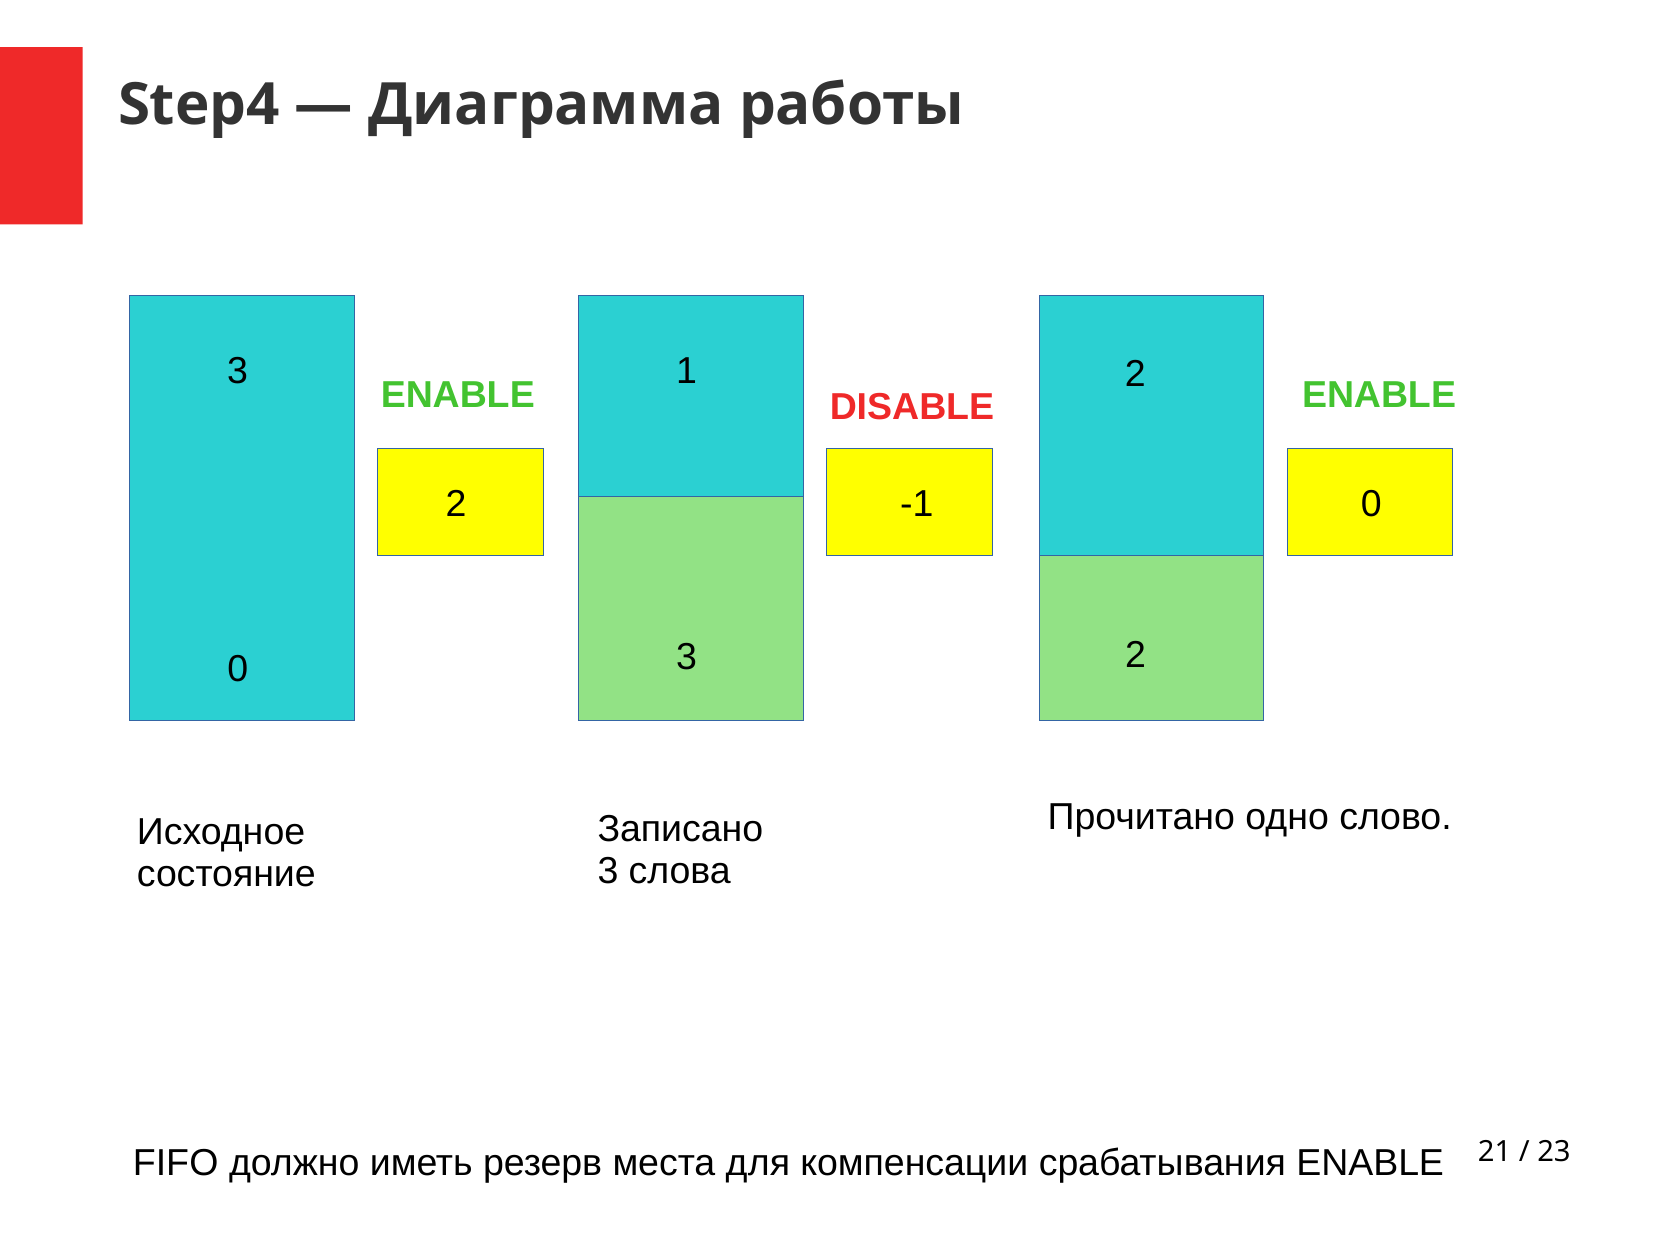

# Step4 — Диаграмма работы
3
1
2
ENABLE
ENABLE
DISABLE
2
-1
0
2
3
0
Прочитано одно слово.
Записано
3 слова
Исходное
состояние
21
FIFO должно иметь резерв места для компенсации срабатывания ENABLE